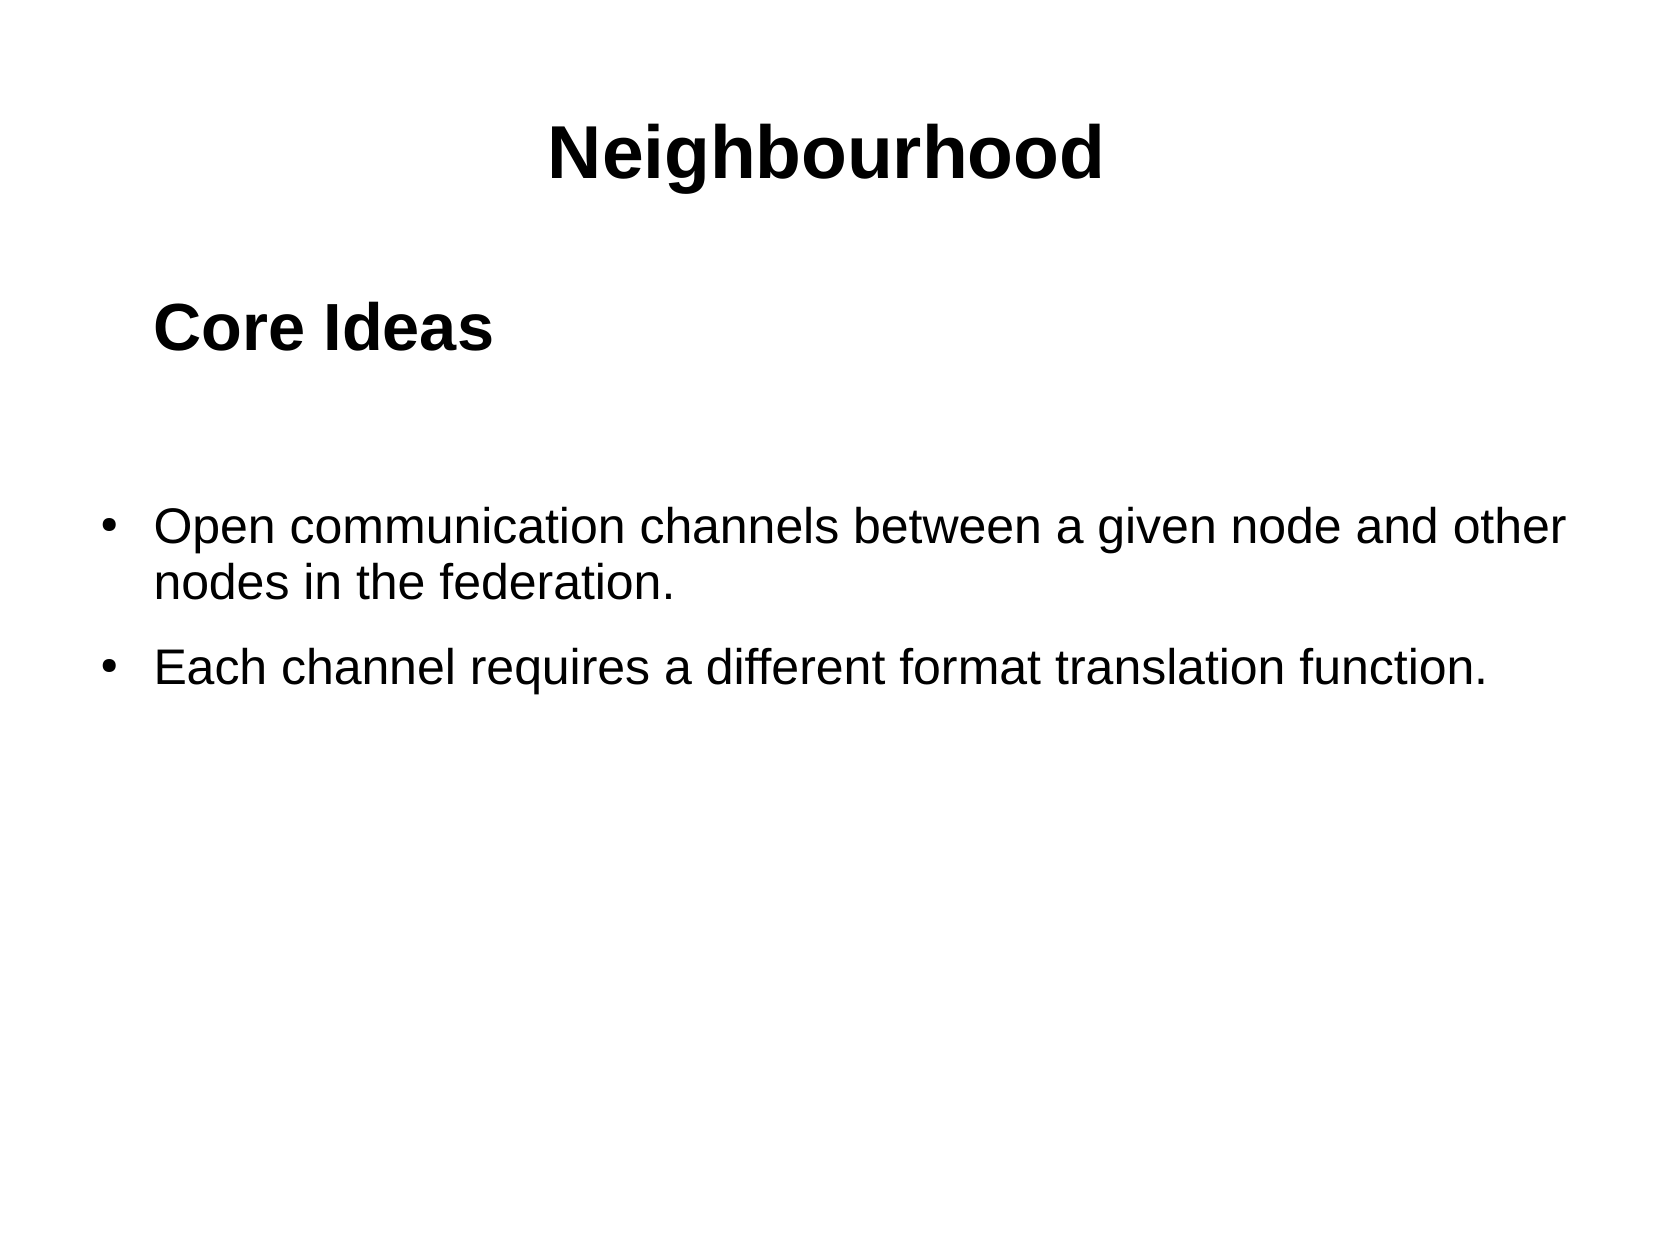

# Neighbourhood
Core Ideas
Open communication channels between a given node and other nodes in the federation.
Each channel requires a different format translation function.